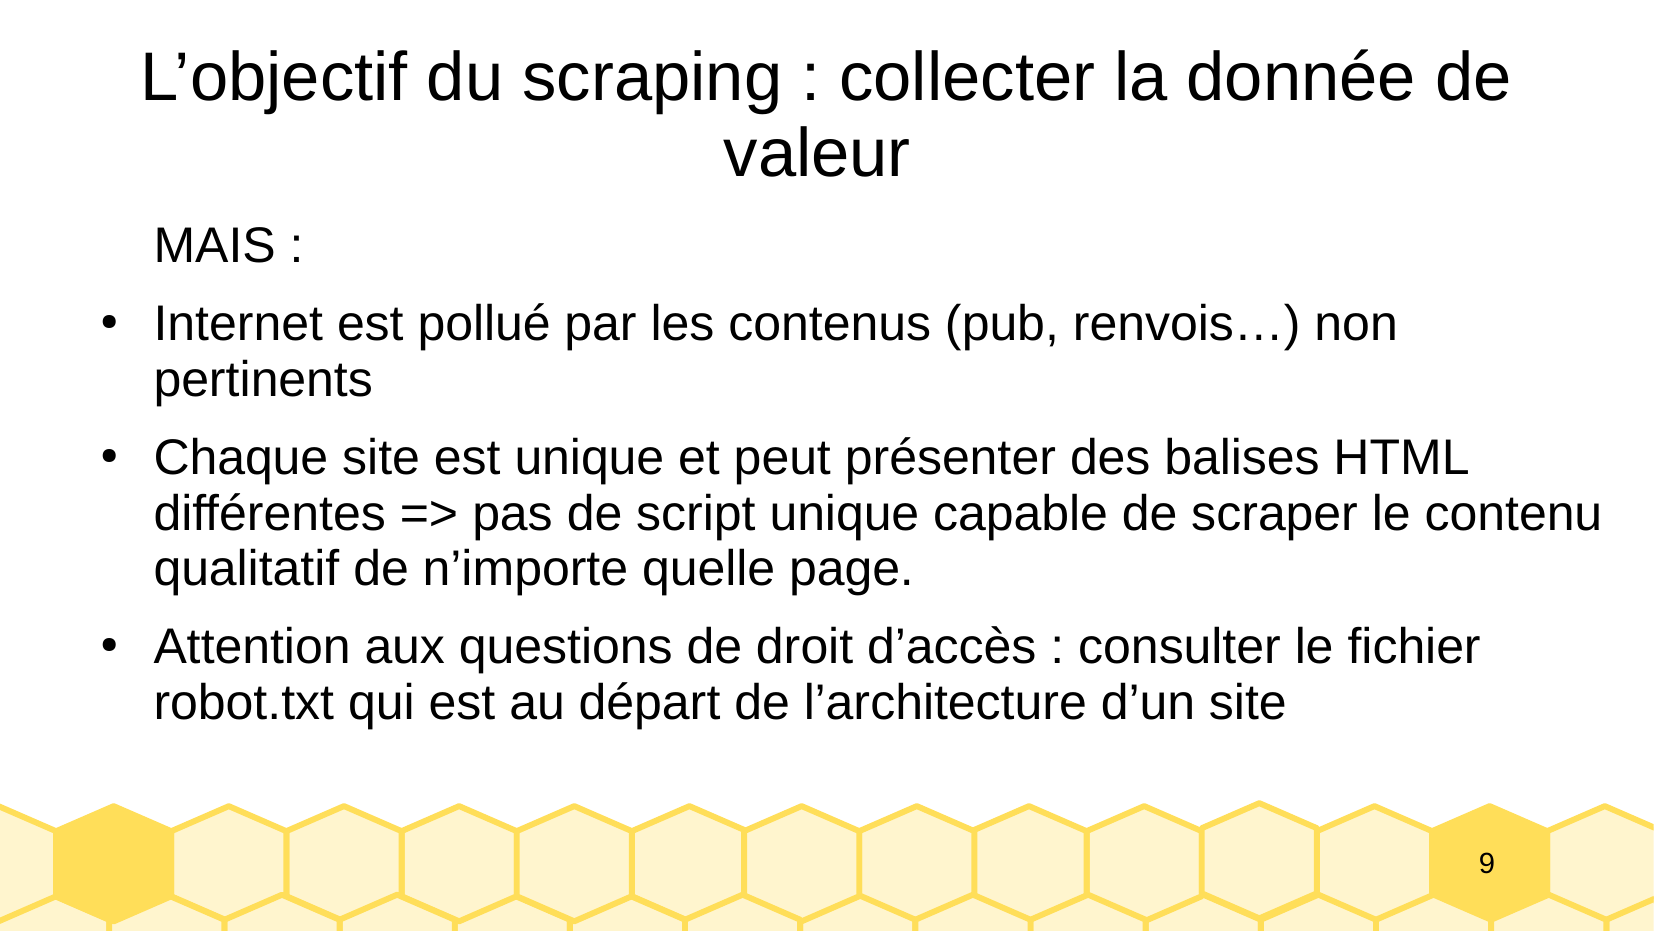

# L’objectif du scraping : collecter la donnée de valeur
MAIS :
Internet est pollué par les contenus (pub, renvois…) non pertinents
Chaque site est unique et peut présenter des balises HTML différentes => pas de script unique capable de scraper le contenu qualitatif de n’importe quelle page.
Attention aux questions de droit d’accès : consulter le fichier robot.txt qui est au départ de l’architecture d’un site